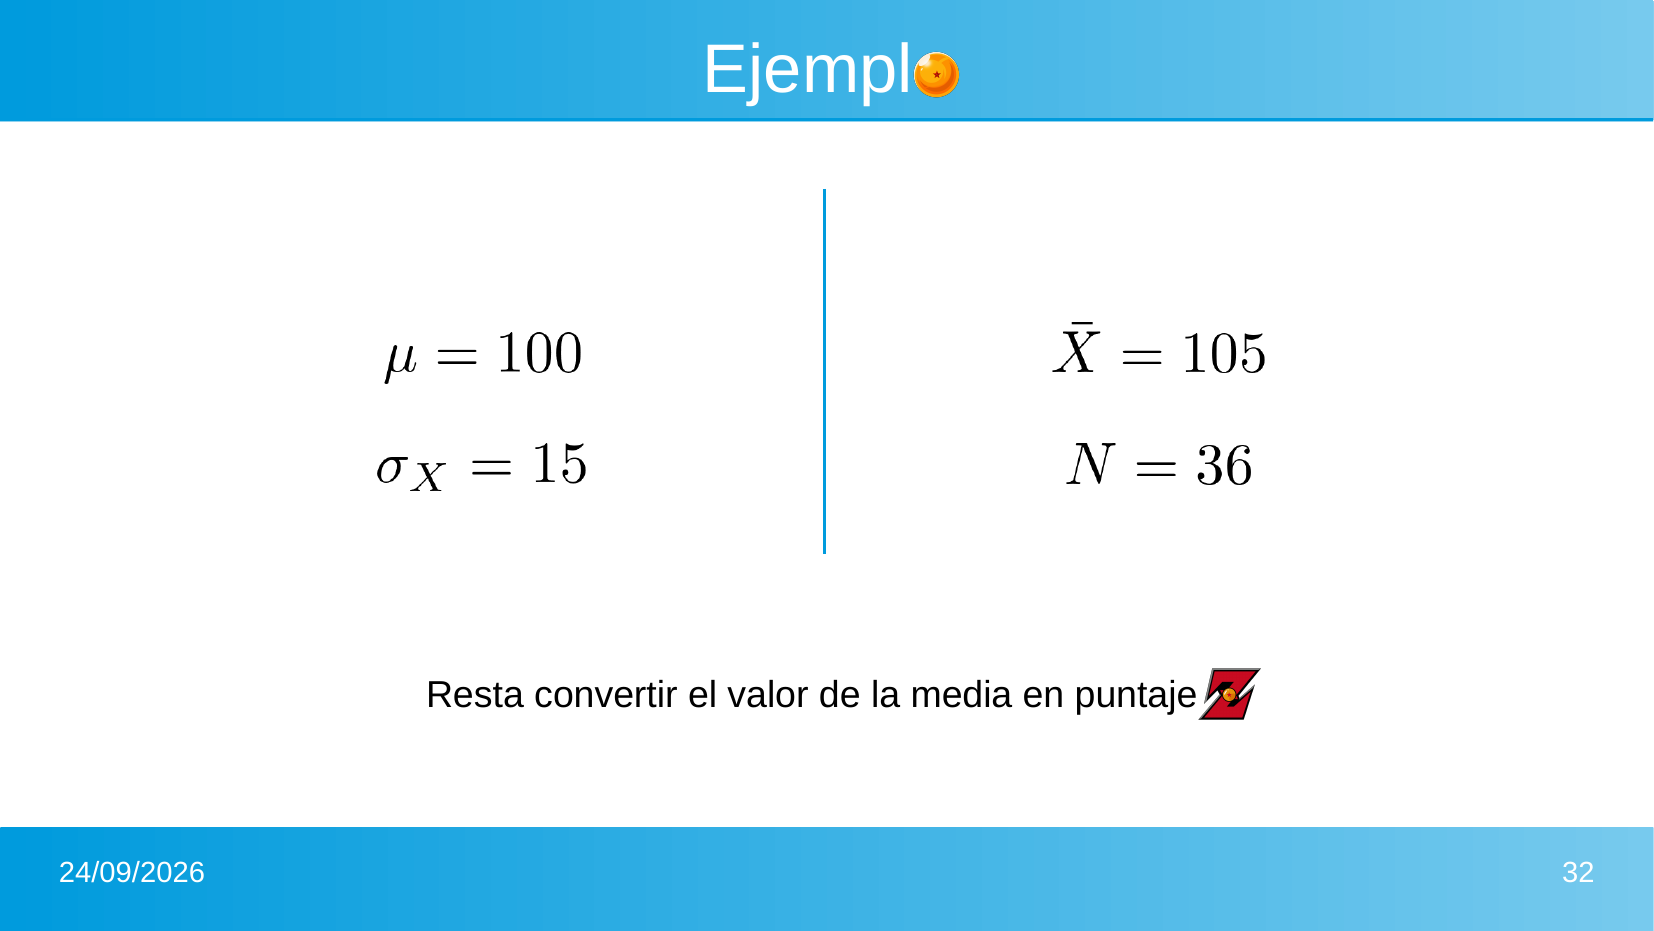

# Ejempl
Resta convertir el valor de la media en puntaje
32